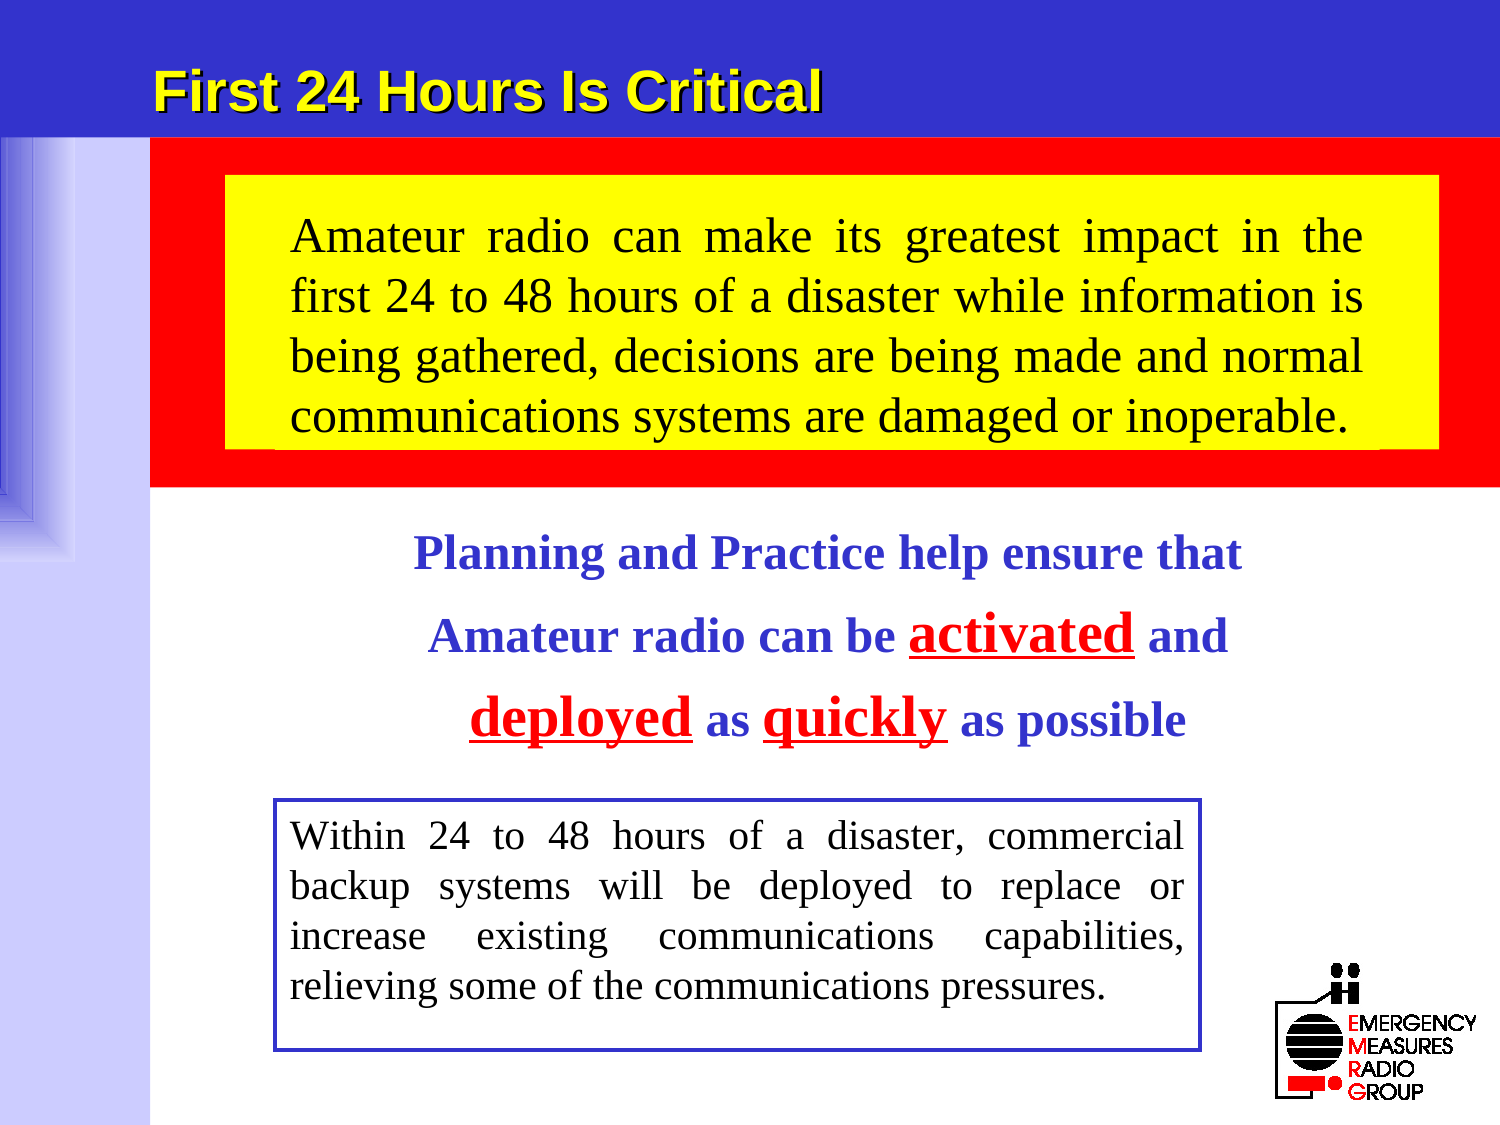

First 24 Hours Is Critical
Amateur radio can make its greatest impact in the first 24 to 48 hours of a disaster while information is being gathered, decisions are being made and normal communications systems are damaged or inoperable.
Planning and Practice help ensure that Amateur radio can be activated and deployed as quickly as possible
Within 24 to 48 hours of a disaster, commercial backup systems will be deployed to replace or increase existing communications capabilities, relieving some of the communications pressures.